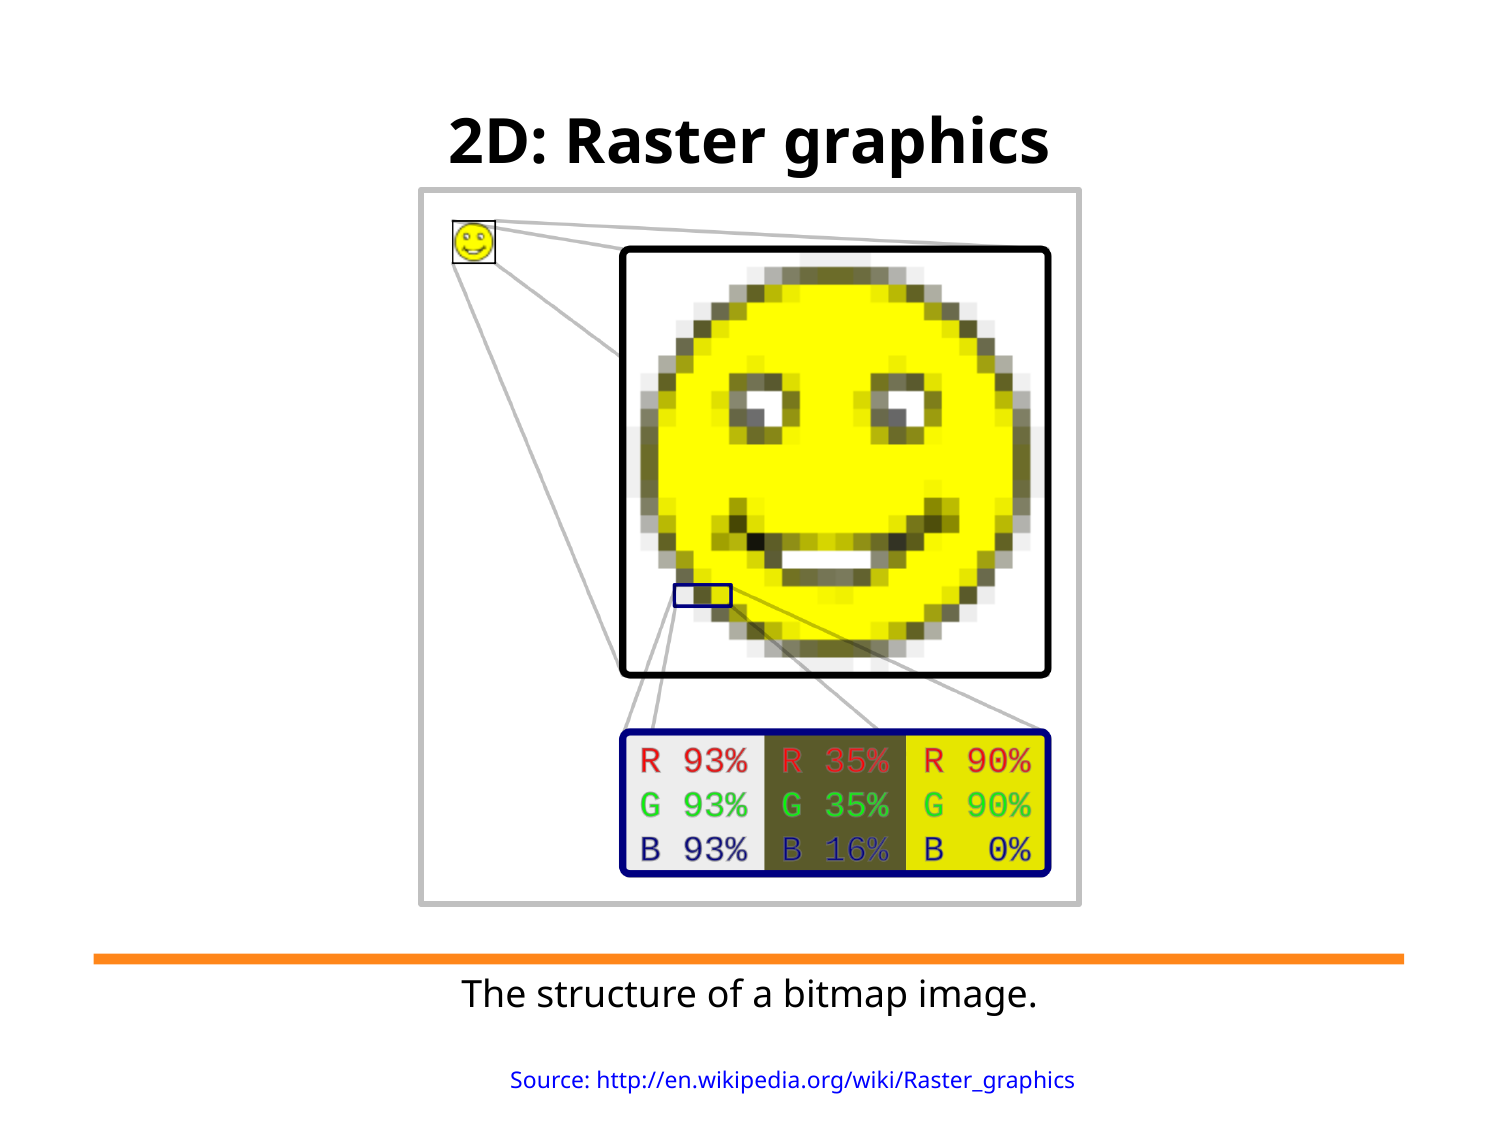

# 2D: Raster graphics
The structure of a bitmap image.
Source: http://en.wikipedia.org/wiki/Raster_graphics